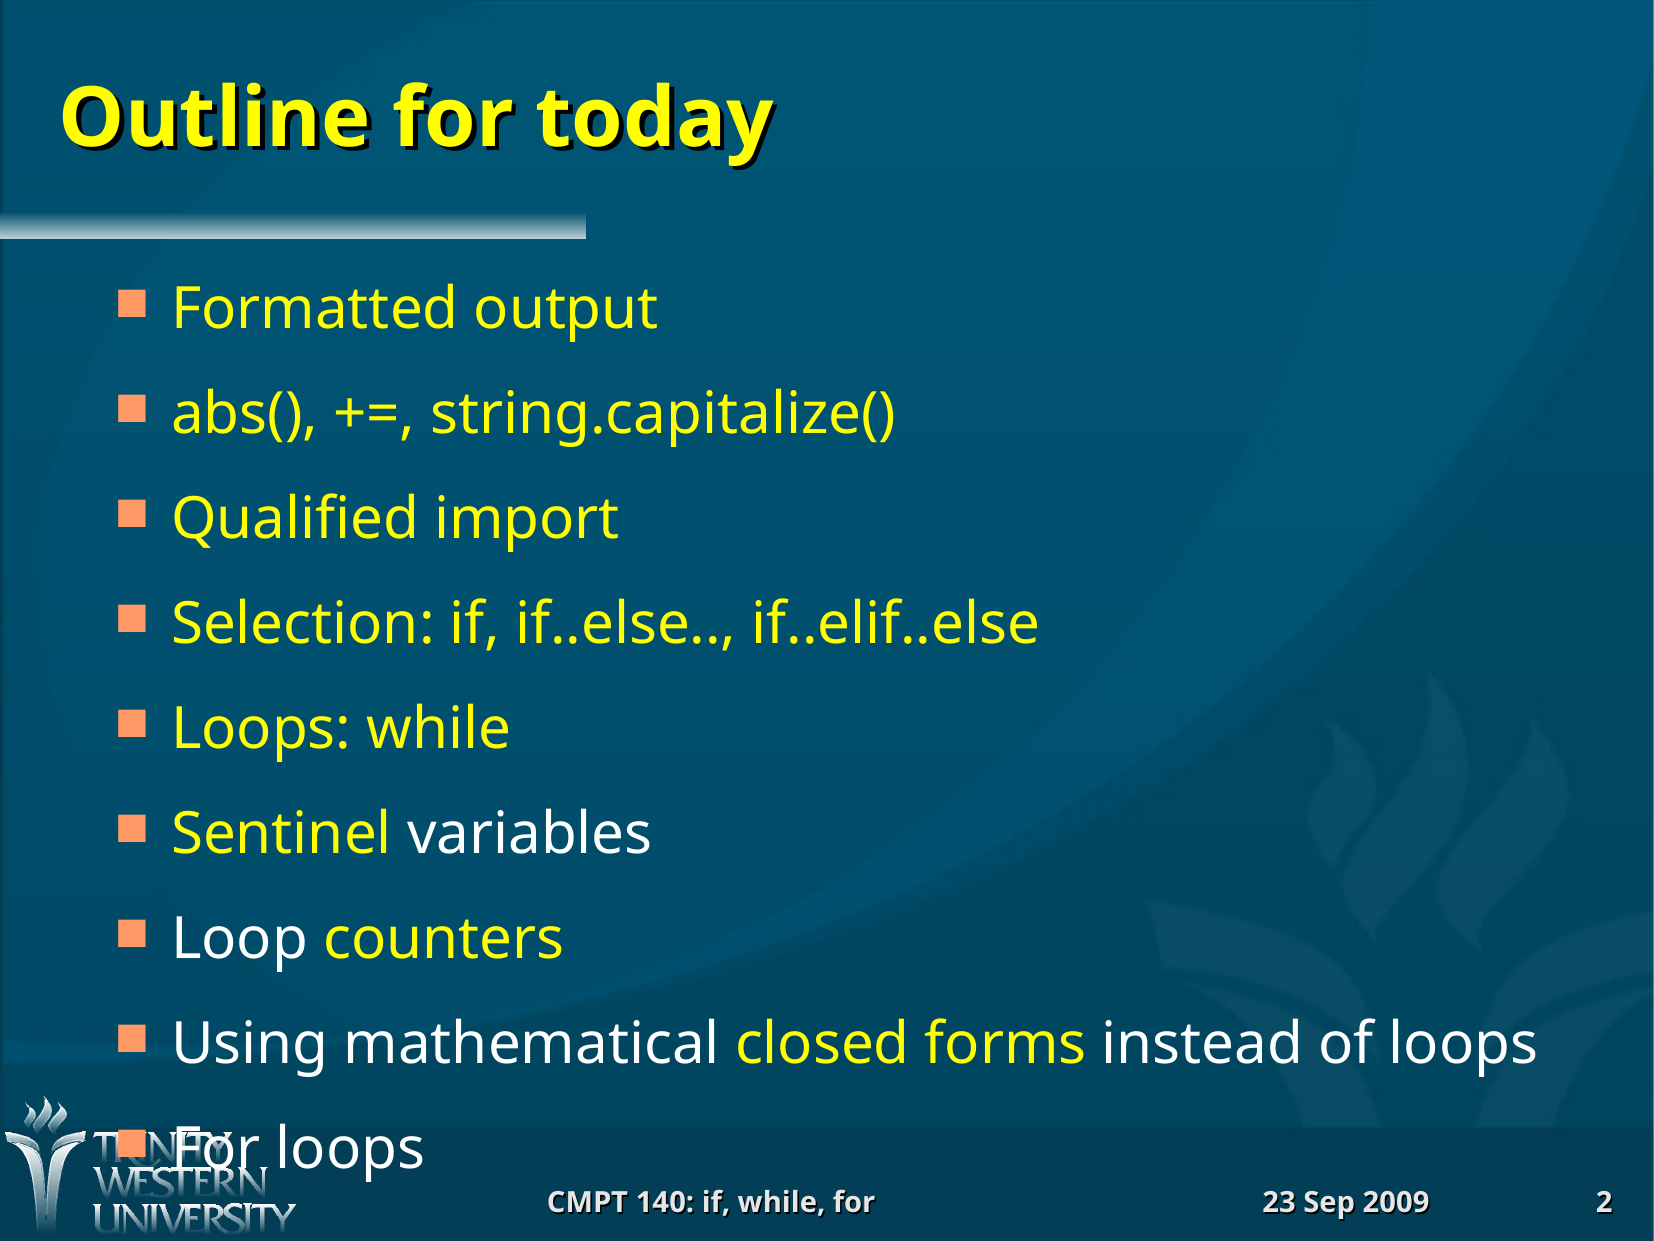

# Outline for today
Formatted output
abs(), +=, string.capitalize()
Qualified import
Selection: if, if..else.., if..elif..else
Loops: while
Sentinel variables
Loop counters
Using mathematical closed forms instead of loops
For loops
CMPT 140: if, while, for
23 Sep 2009
2